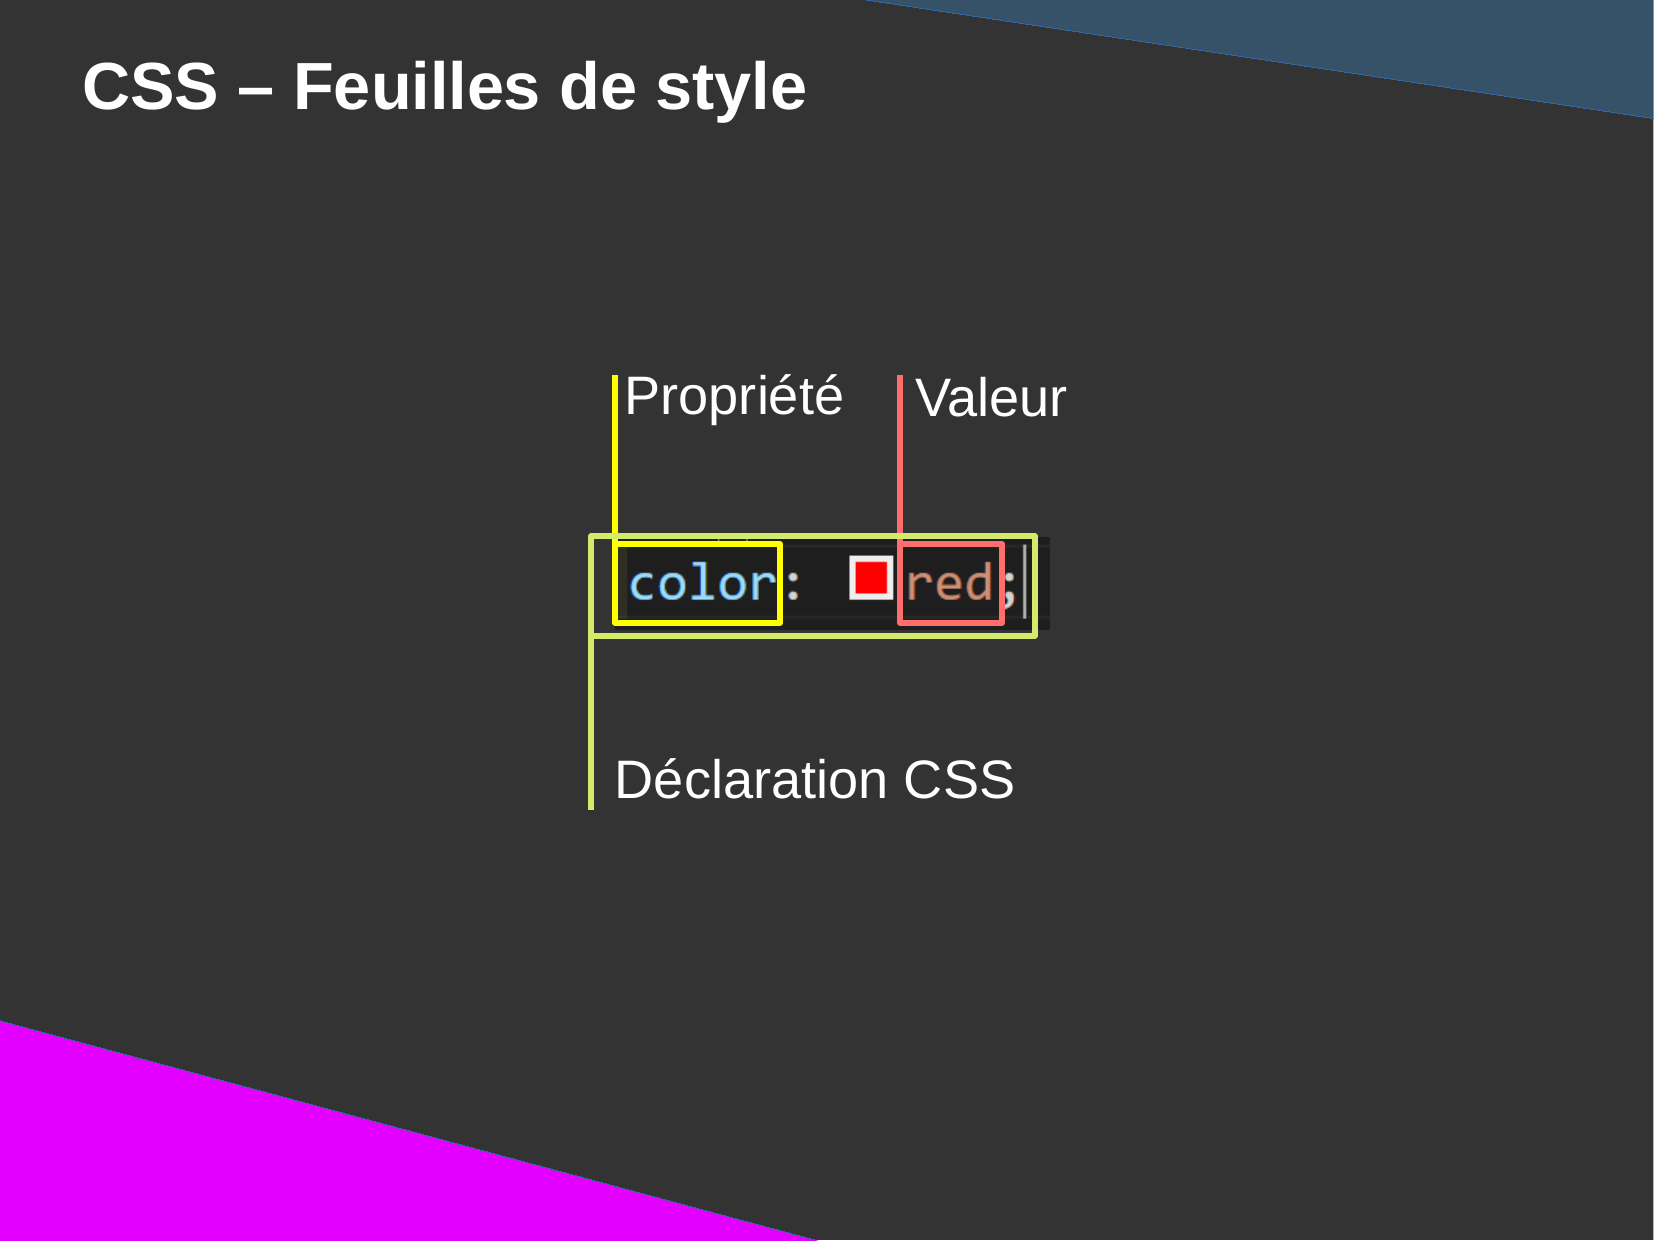

# CSS – Feuilles de style
Propriété
Valeur
Déclaration CSS